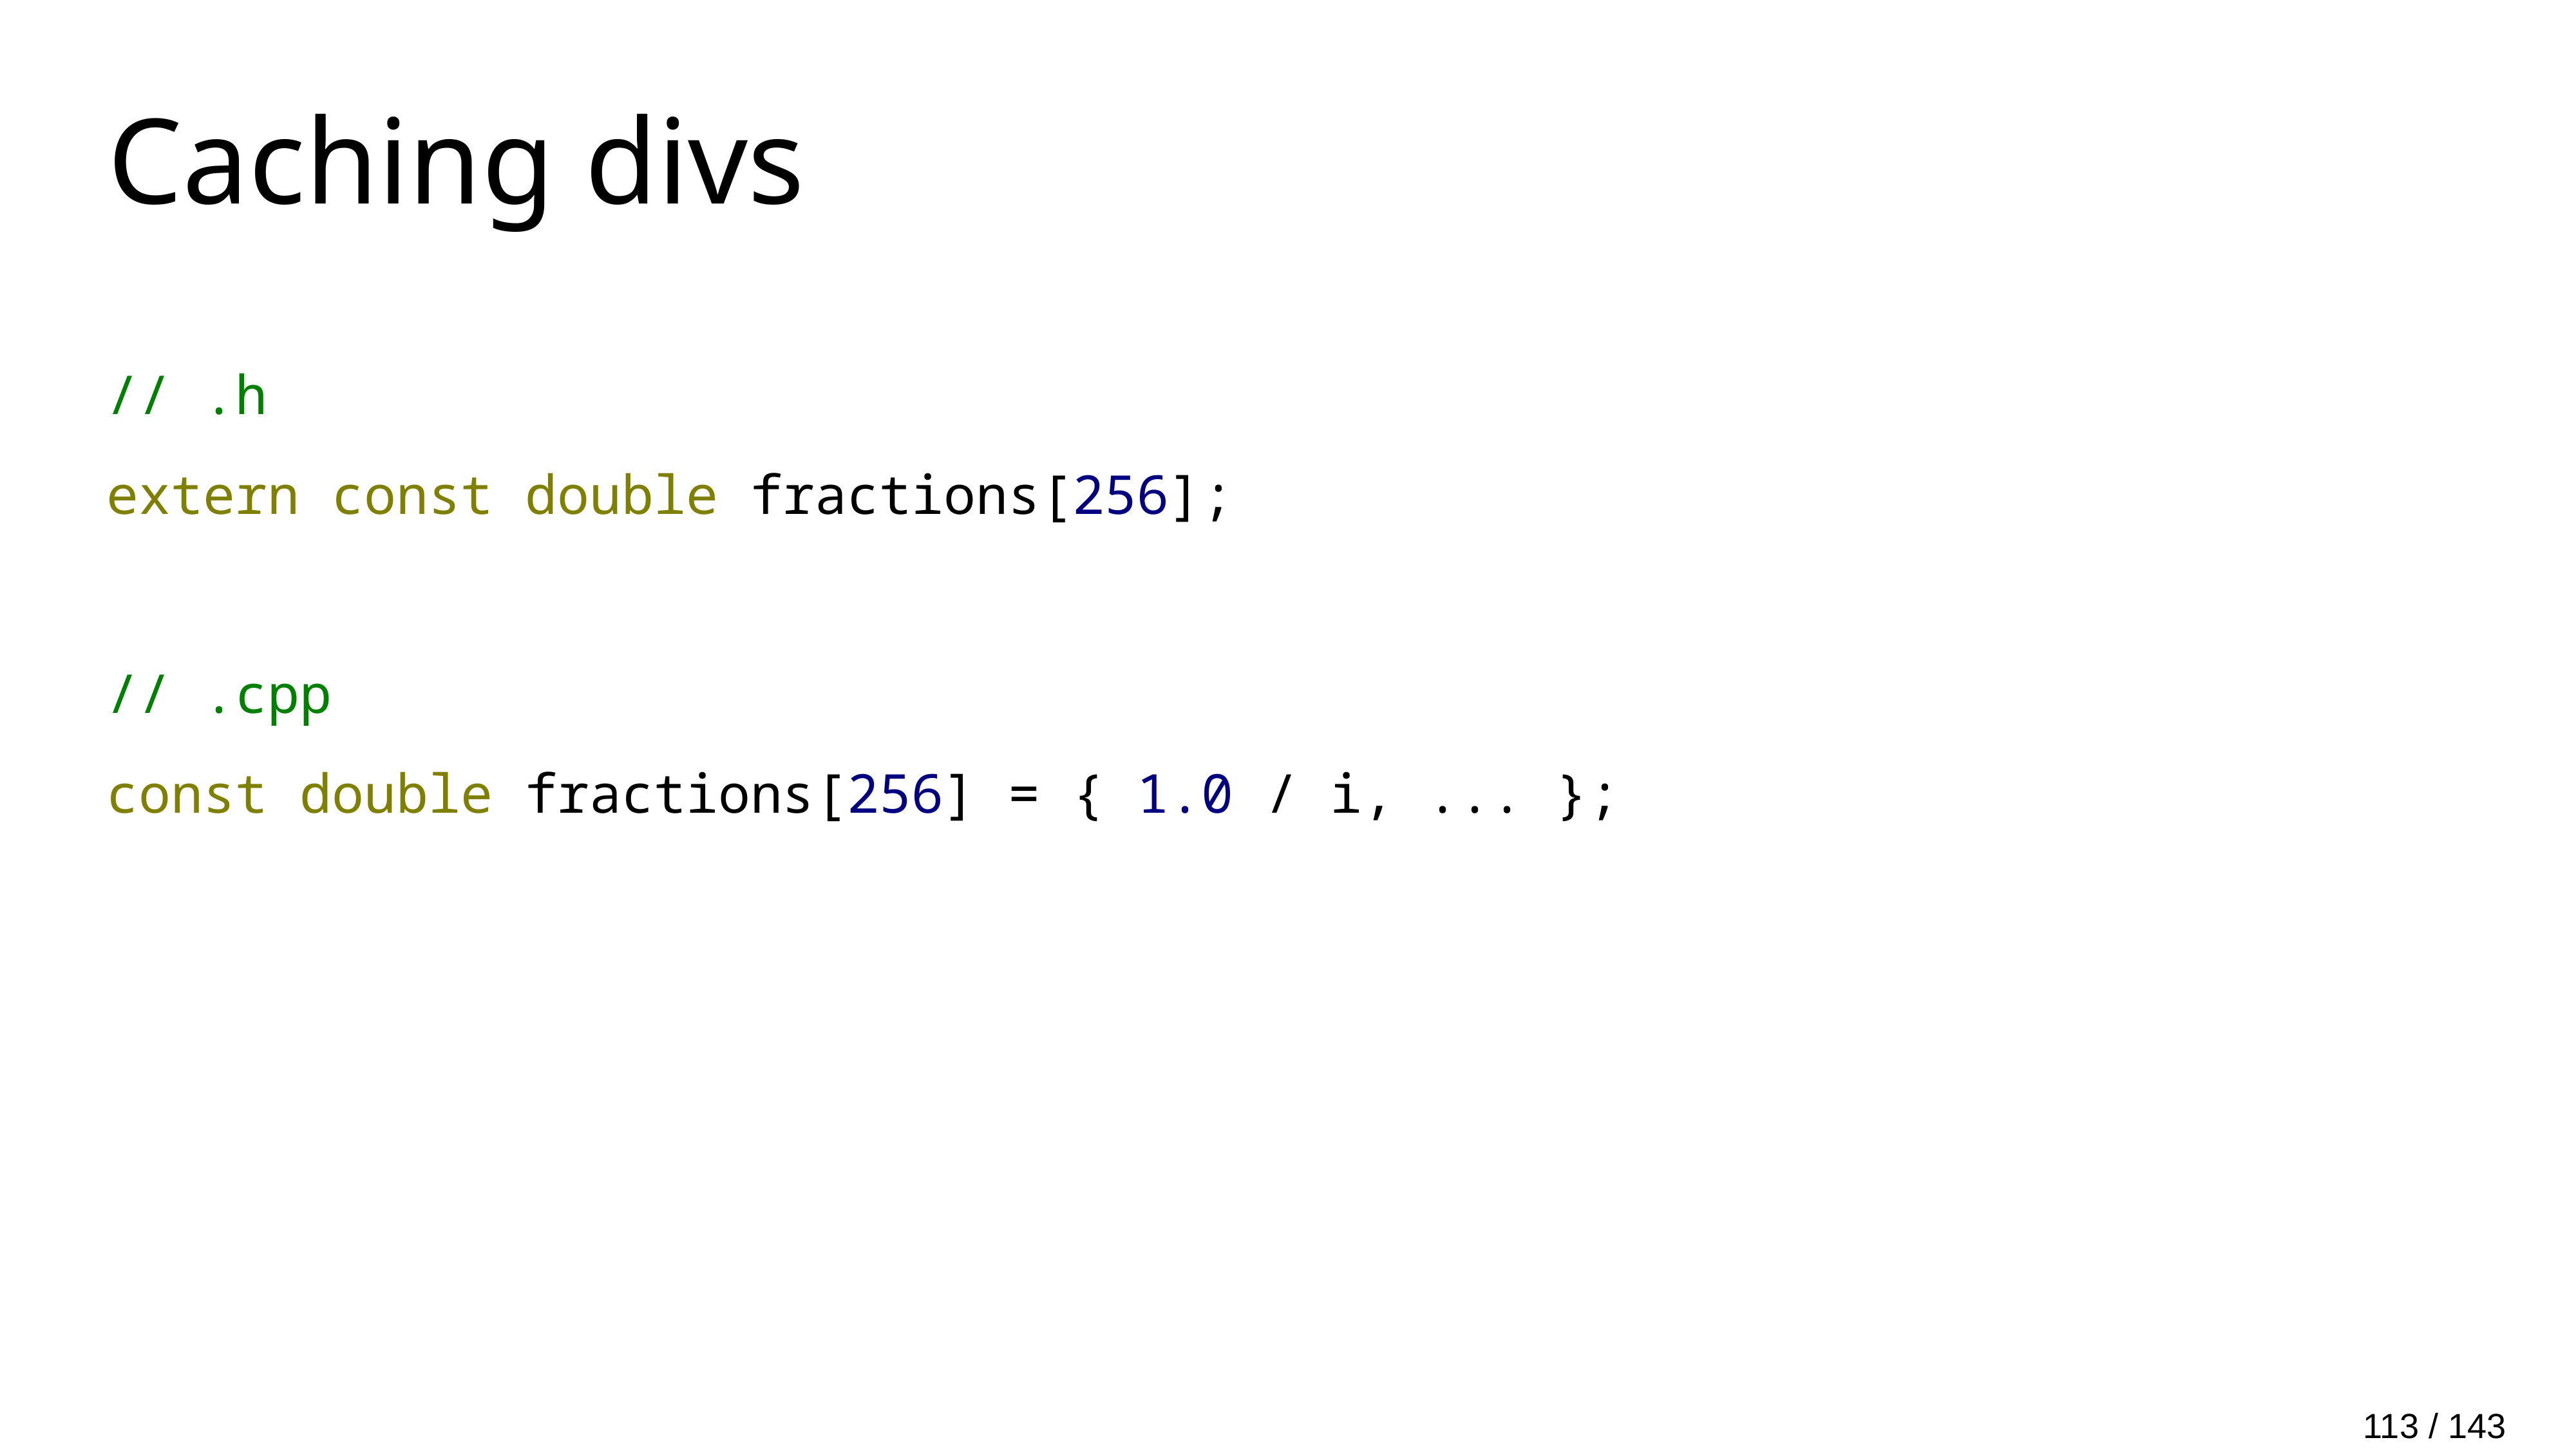

# Caching divs
// .h
extern const double fractions[256];
// .cpp
const double fractions[256] = { 1.0 / i, ... };